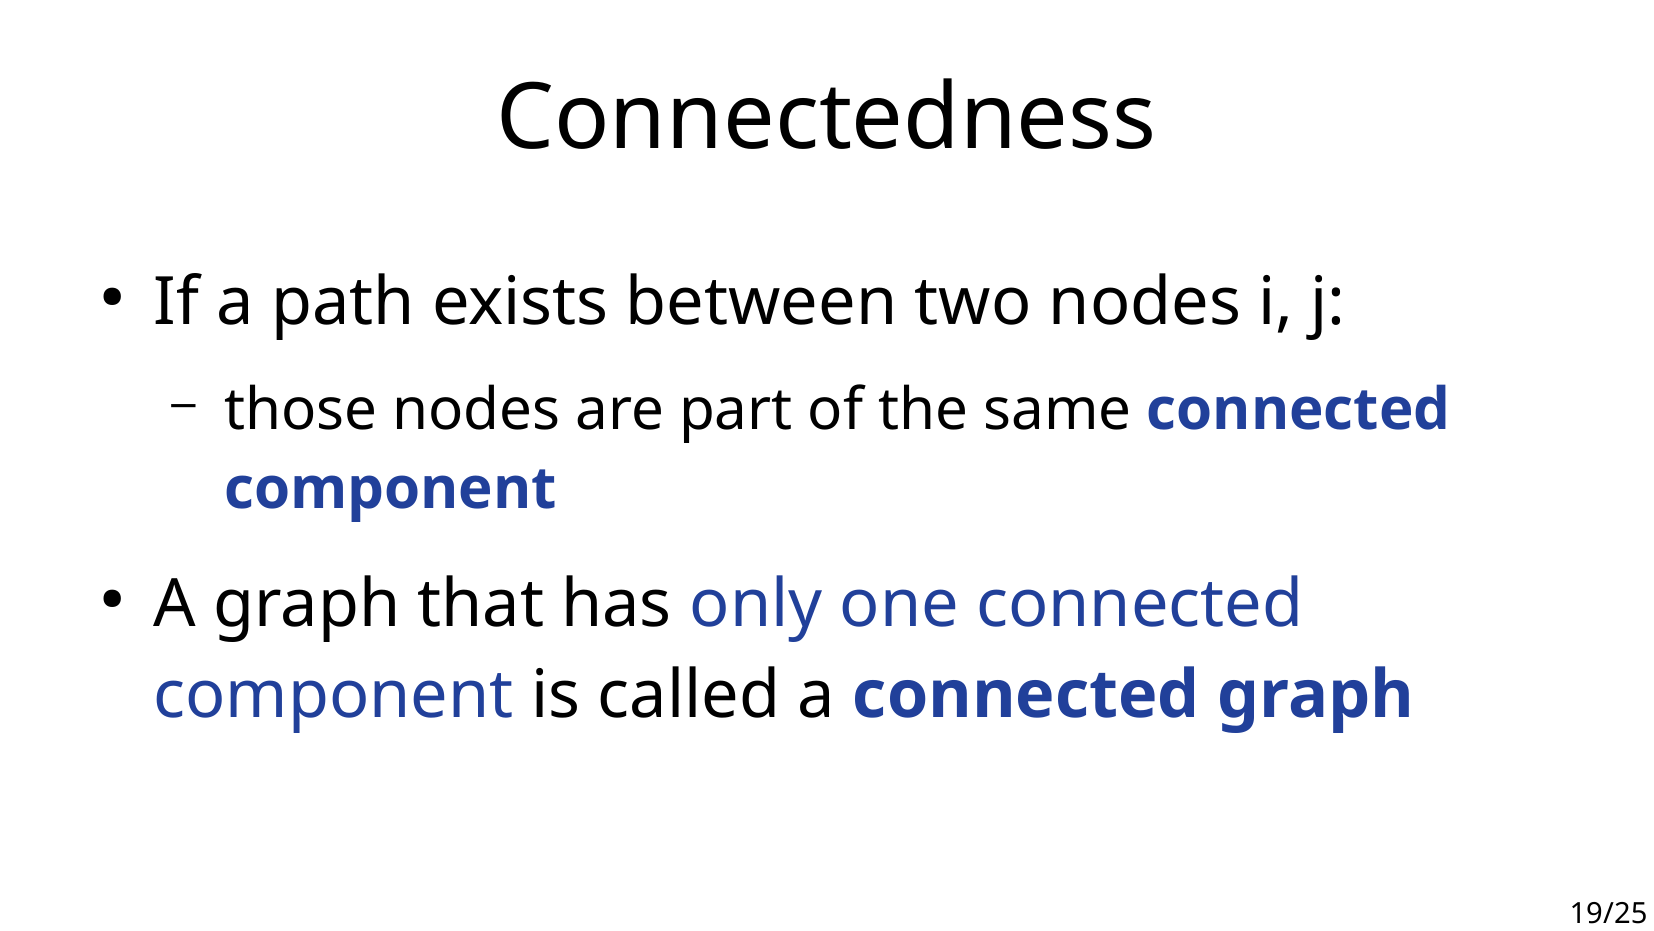

# Connectedness
If a path exists between two nodes i, j:
those nodes are part of the same connected component
A graph that has only one connected component is called a connected graph
19